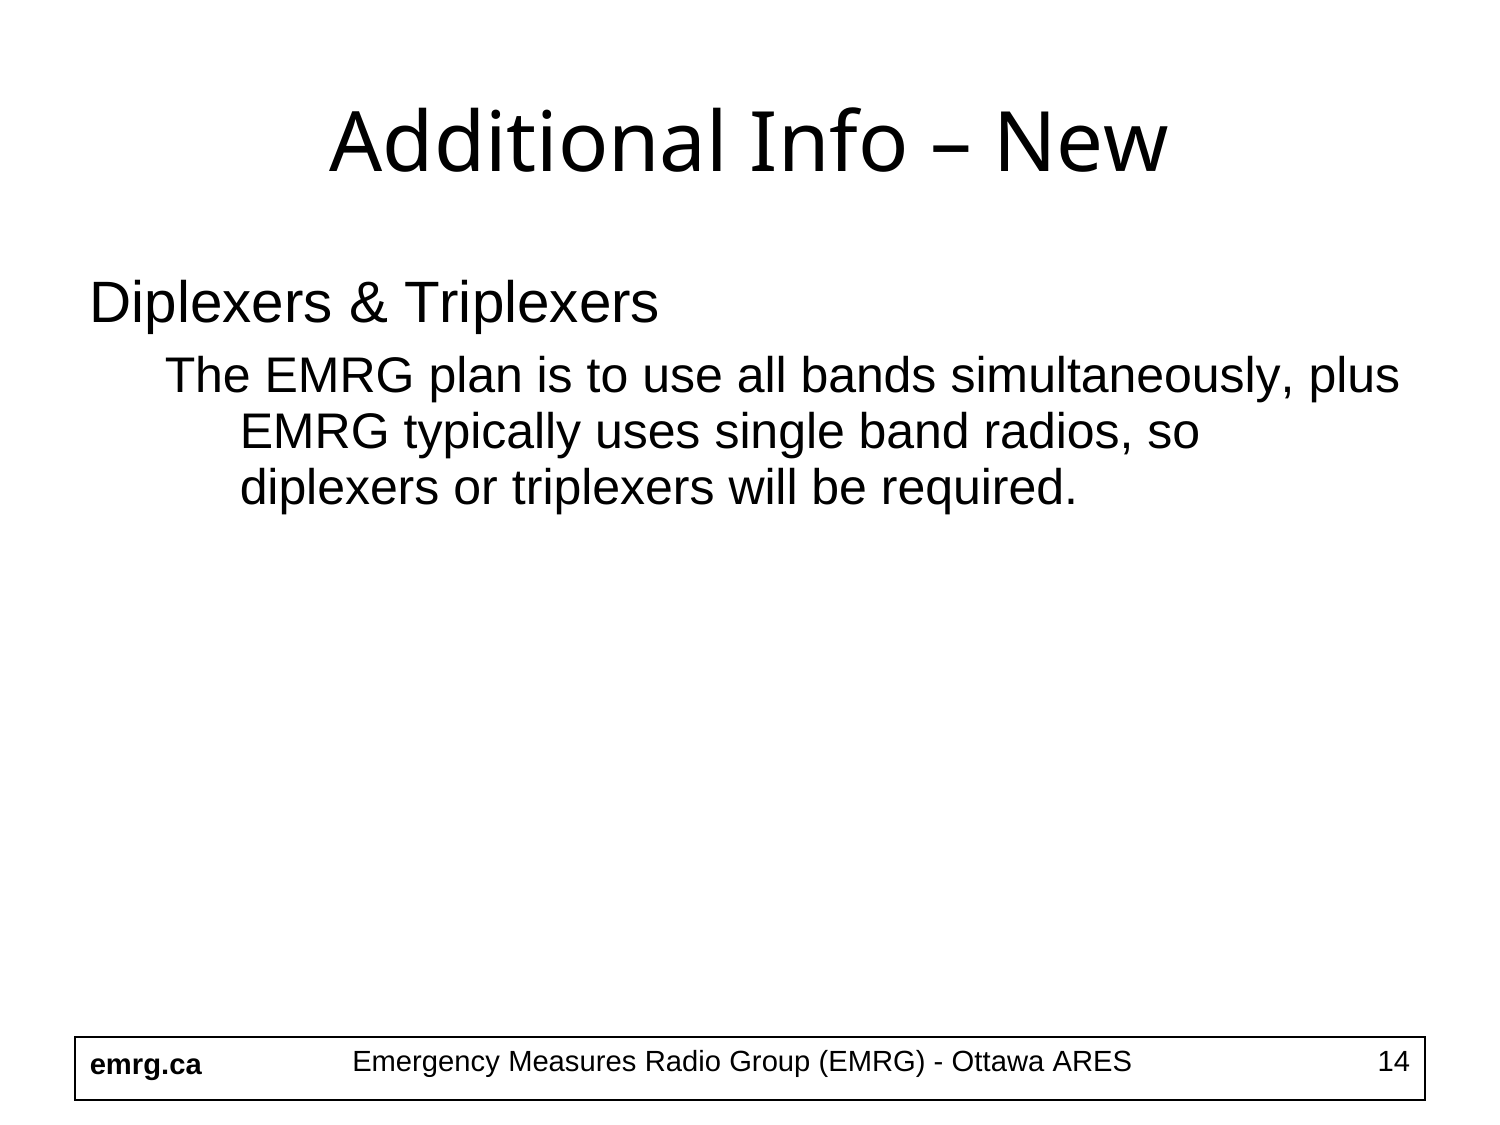

# Additional Info – New
Diplexers & Triplexers
The EMRG plan is to use all bands simultaneously, plus EMRG typically uses single band radios, so diplexers or triplexers will be required.
Emergency Measures Radio Group (EMRG) - Ottawa ARES
14